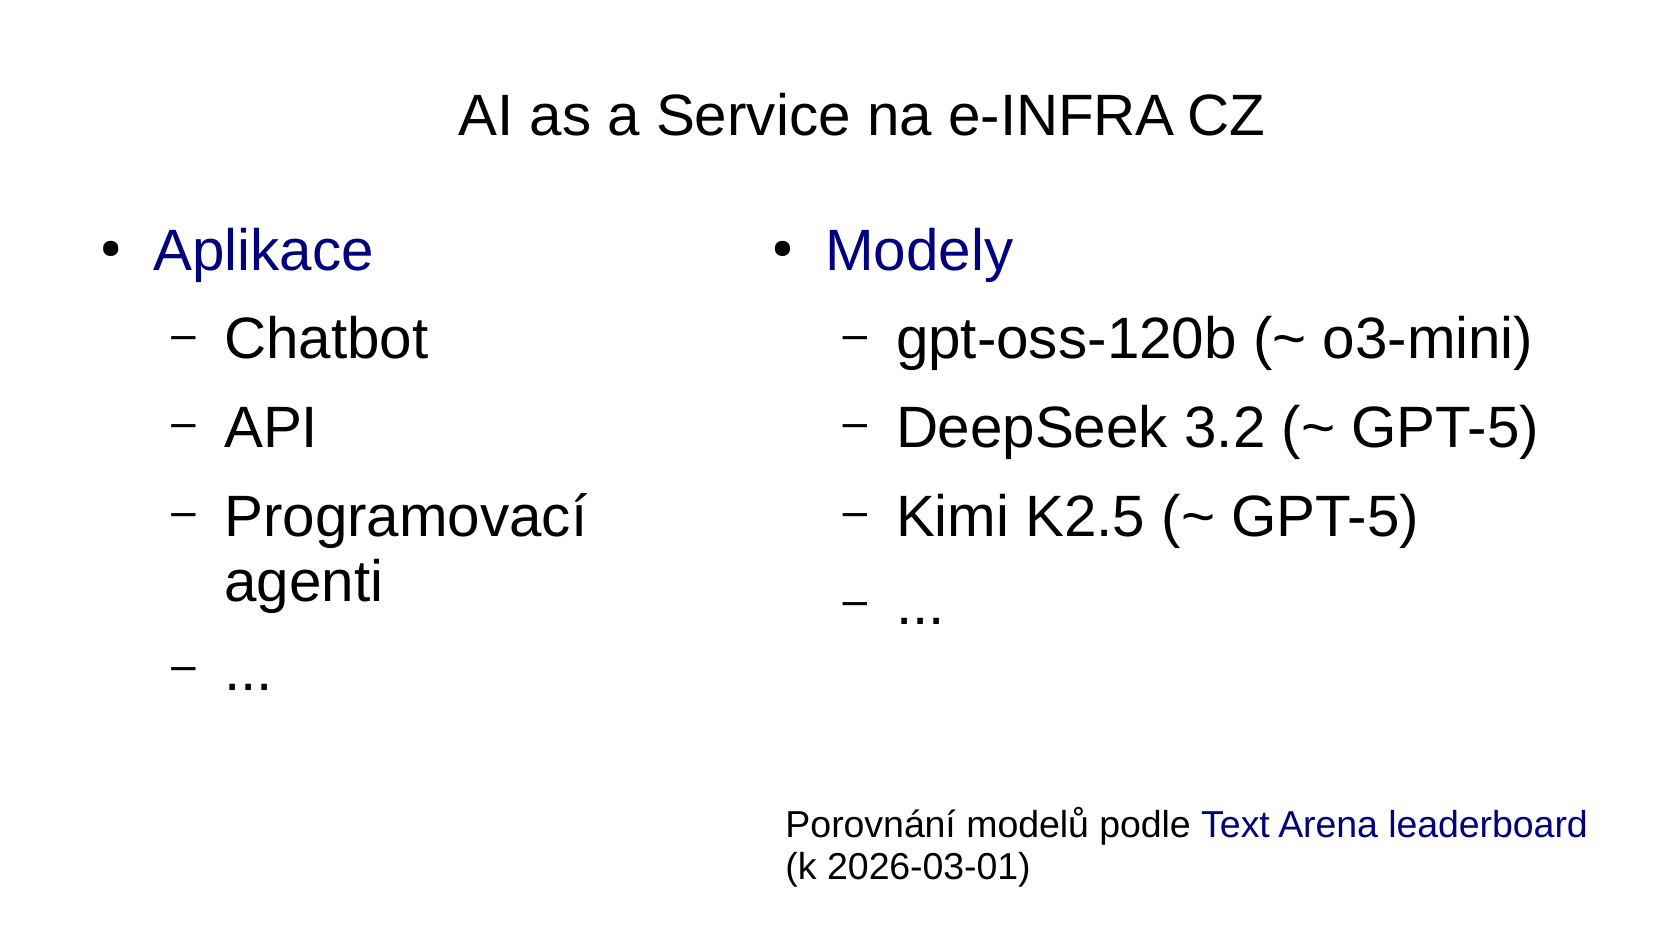

# AI as a Service na e-INFRA CZ
Aplikace
Chatbot
API
Programovací agenti
...
Modely
gpt-oss-120b (~ o3-mini)
DeepSeek 3.2 (~ GPT-5)
Kimi K2.5 (~ GPT-5)
...
Porovnání modelů podle Text Arena leaderboard (k 2026-03-01)